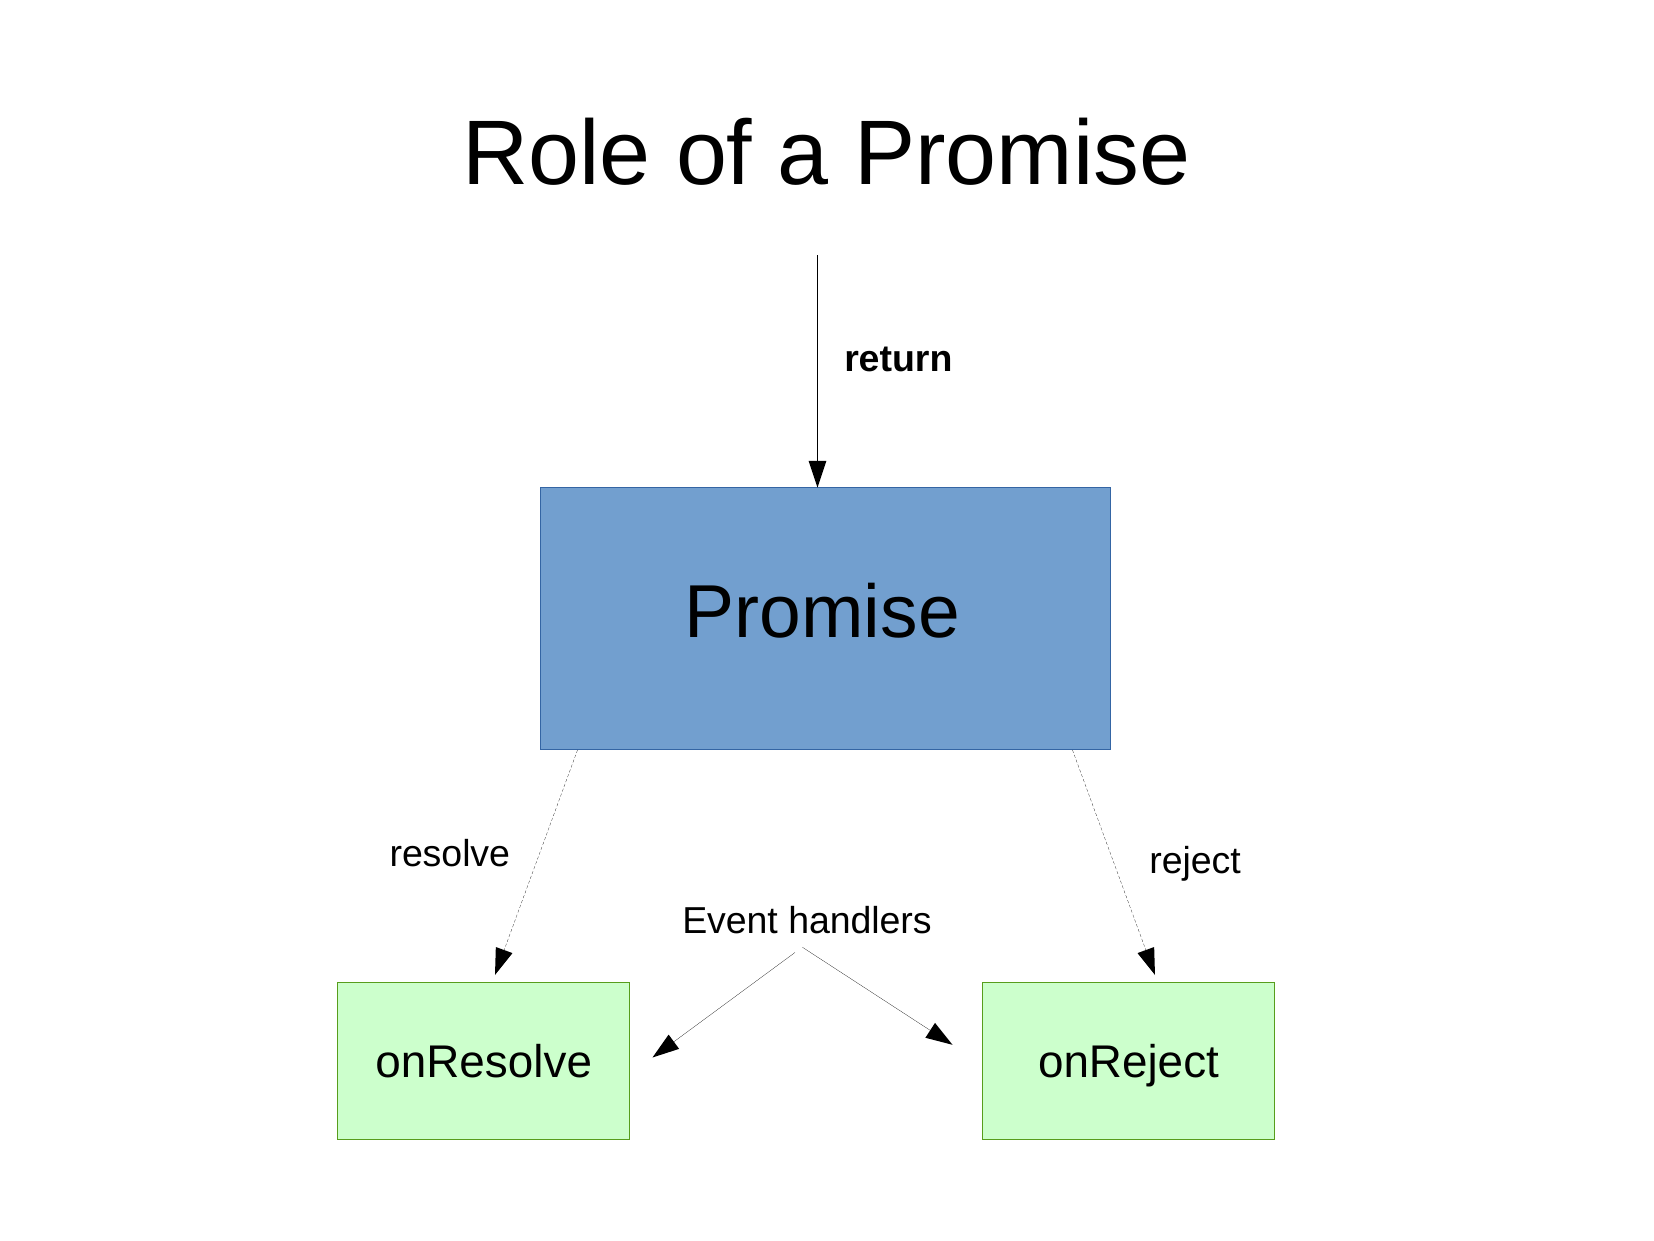

# Role of a Promise
return
Promise
resolve
reject
Event handlers
onResolve
onReject